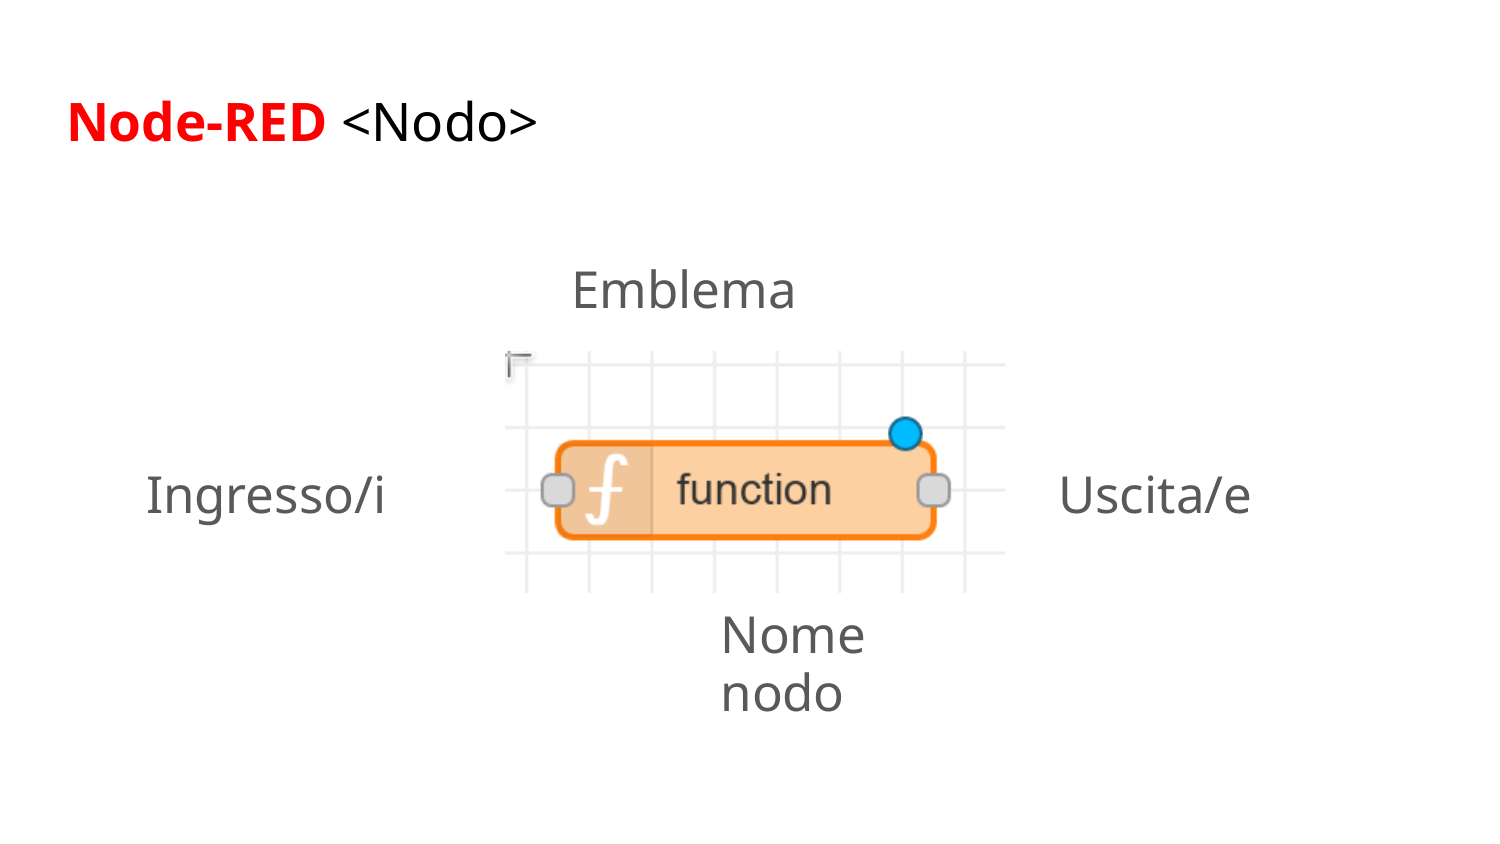

# Node-RED <Nodo>
Emblema
Ingresso/i
Uscita/e
Nome nodo